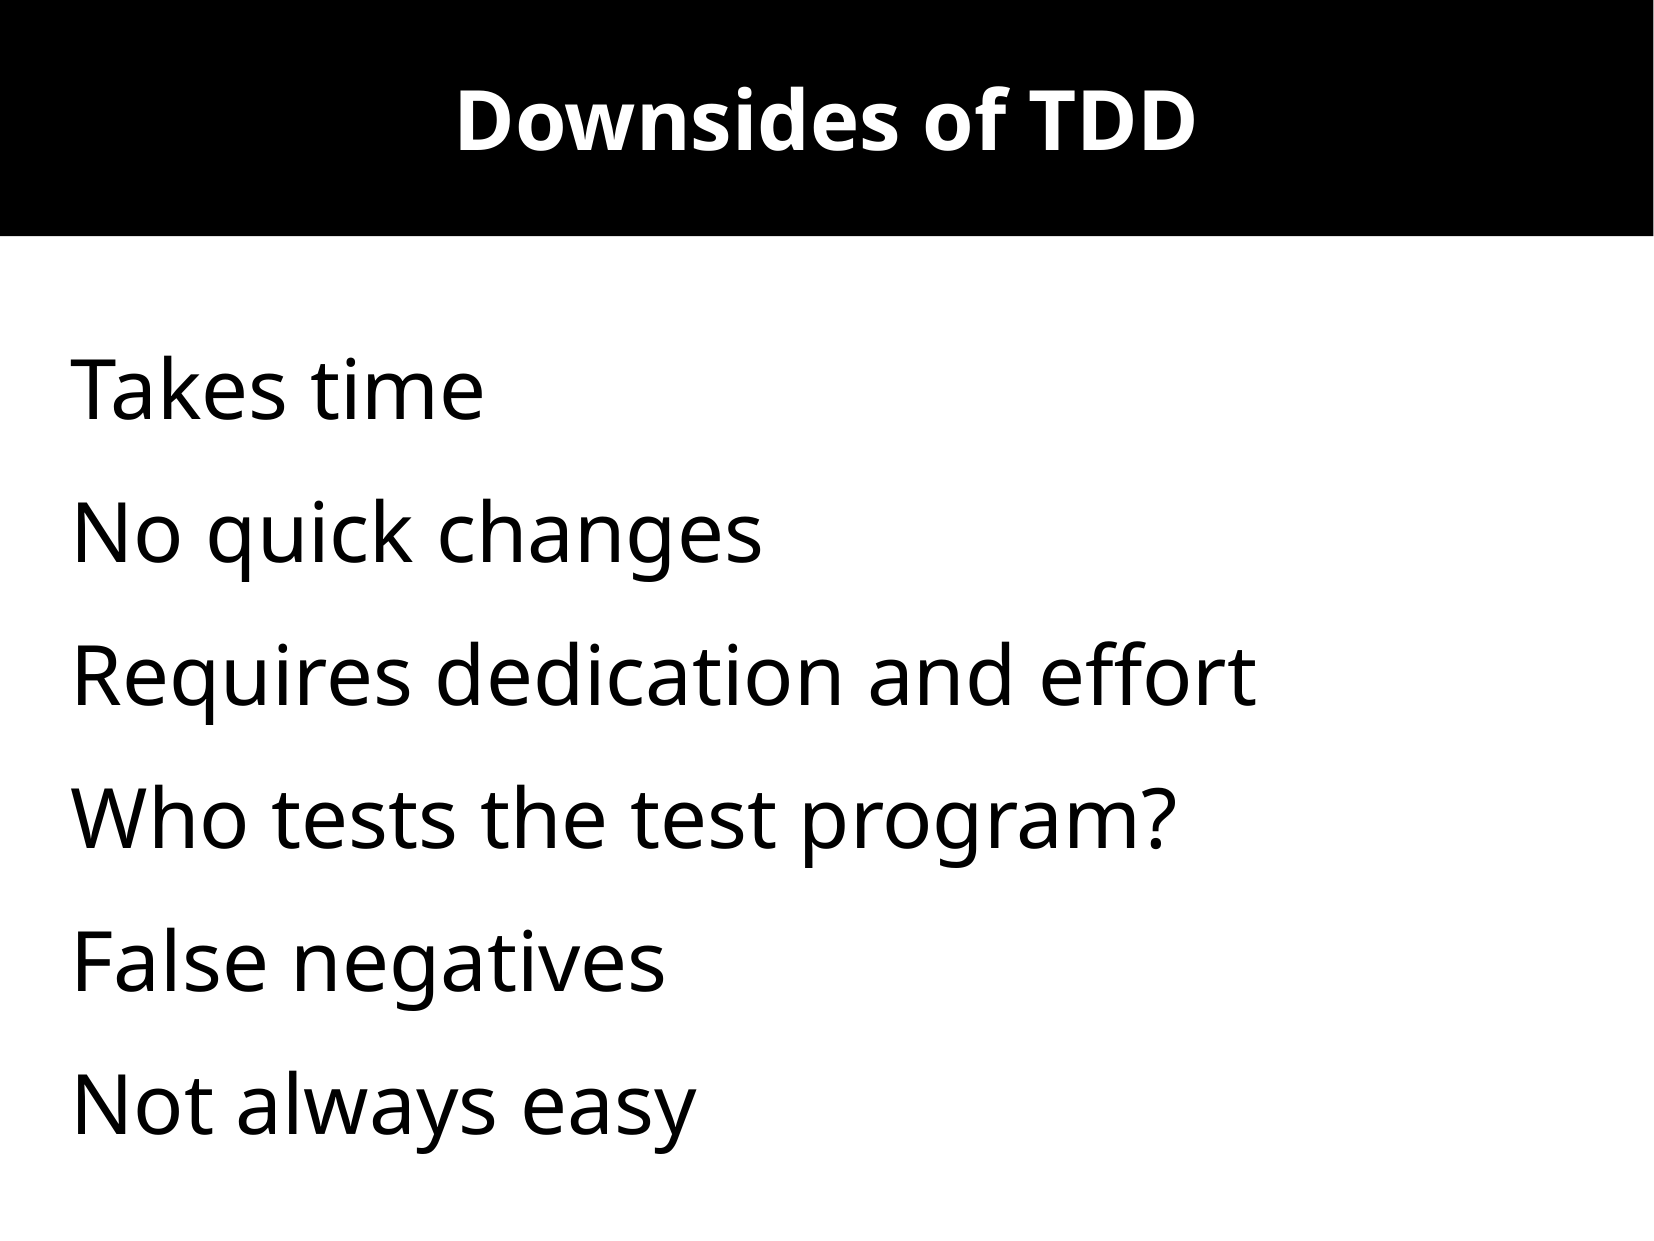

# Downsides of TDD
Takes time
No quick changes
Requires dedication and effort
Who tests the test program?
False negatives
Not always easy